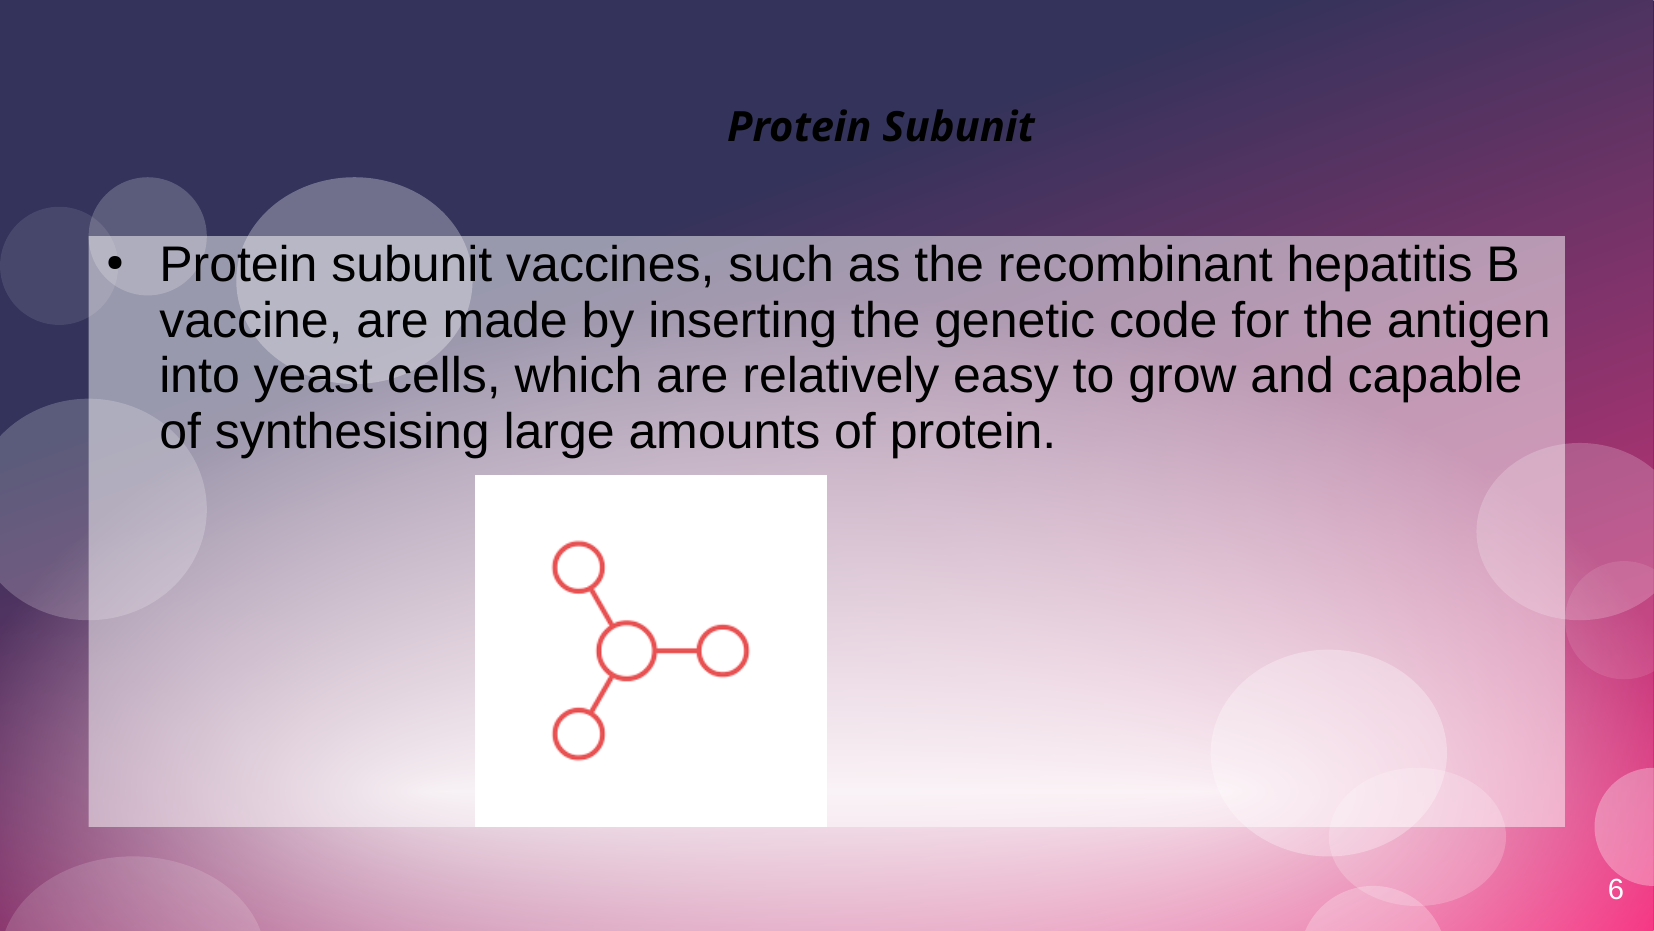

# Protein Subunit
Protein subunit vaccines, such as the recombinant hepatitis B vaccine, are made by inserting the genetic code for the antigen into yeast cells, which are relatively easy to grow and capable of synthesising large amounts of protein.